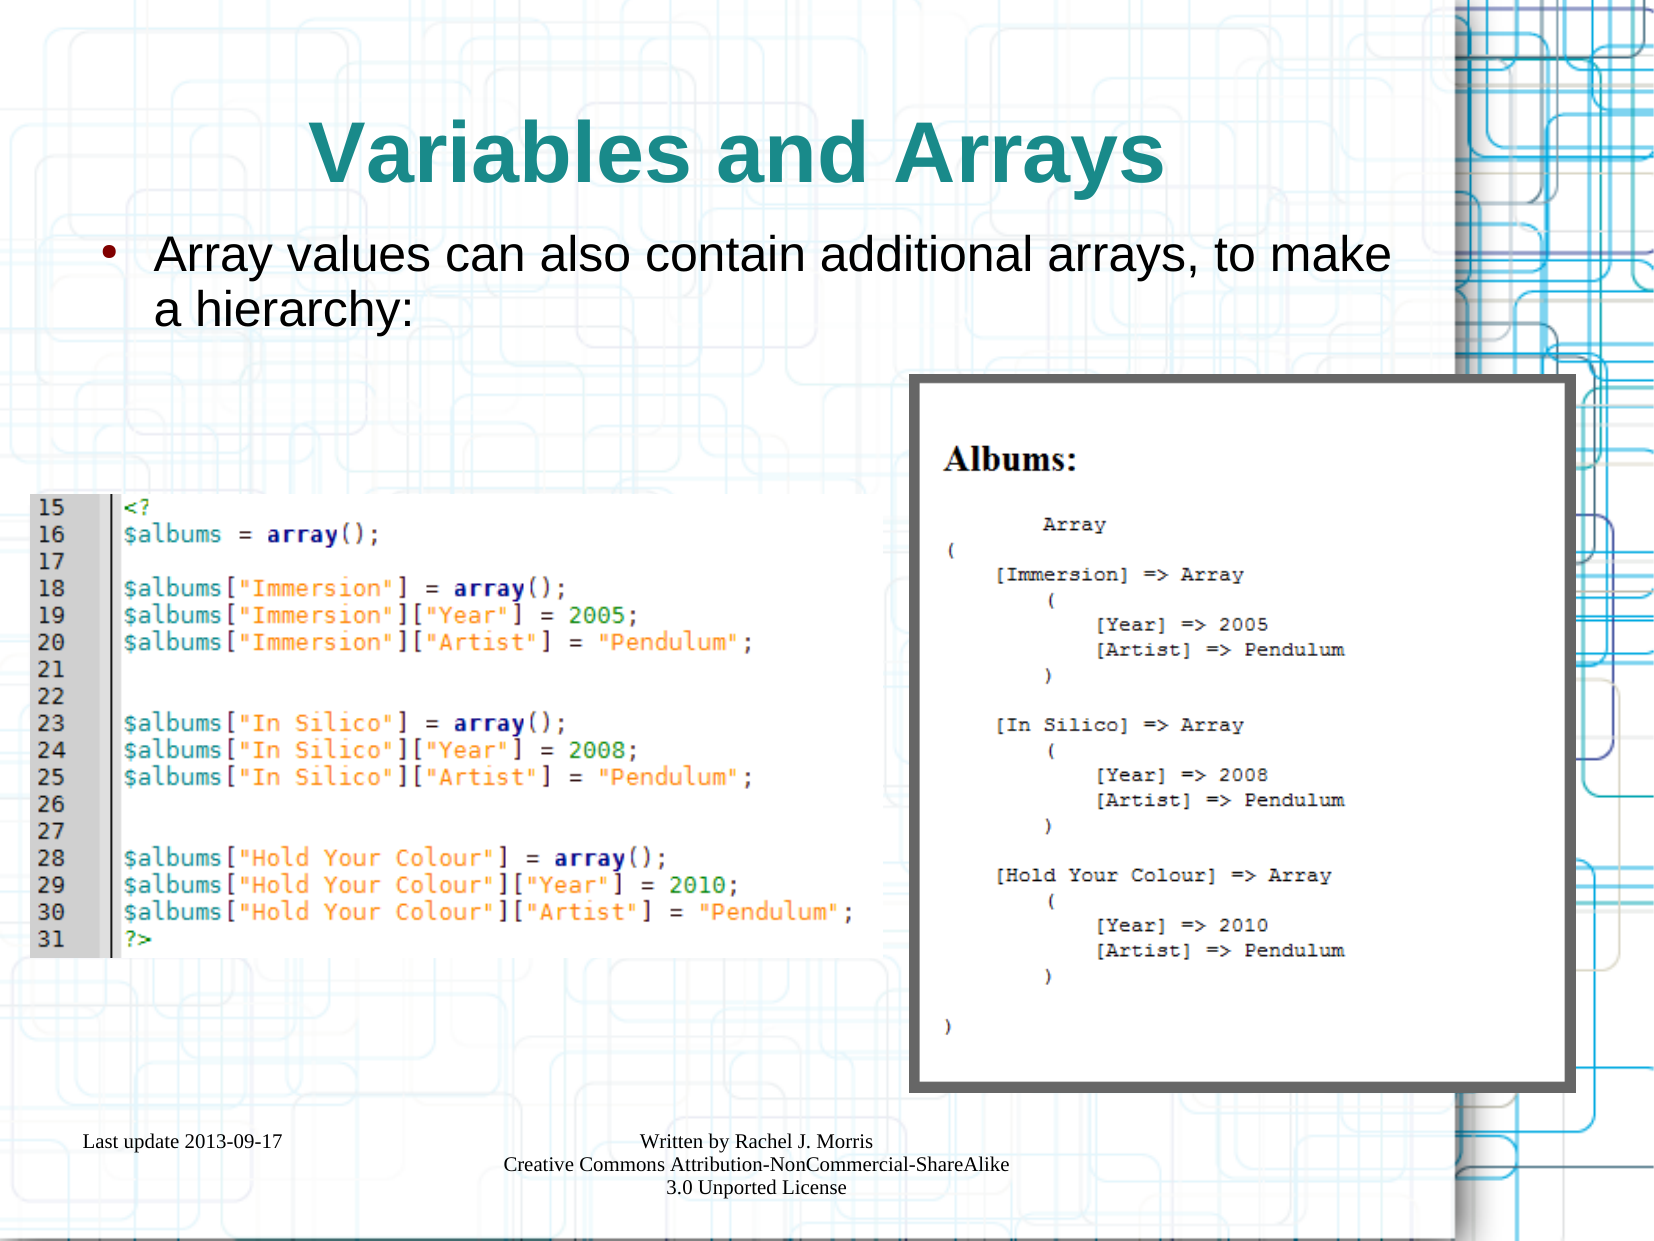

# Variables and Arrays
Array values can also contain additional arrays, to make a hierarchy: